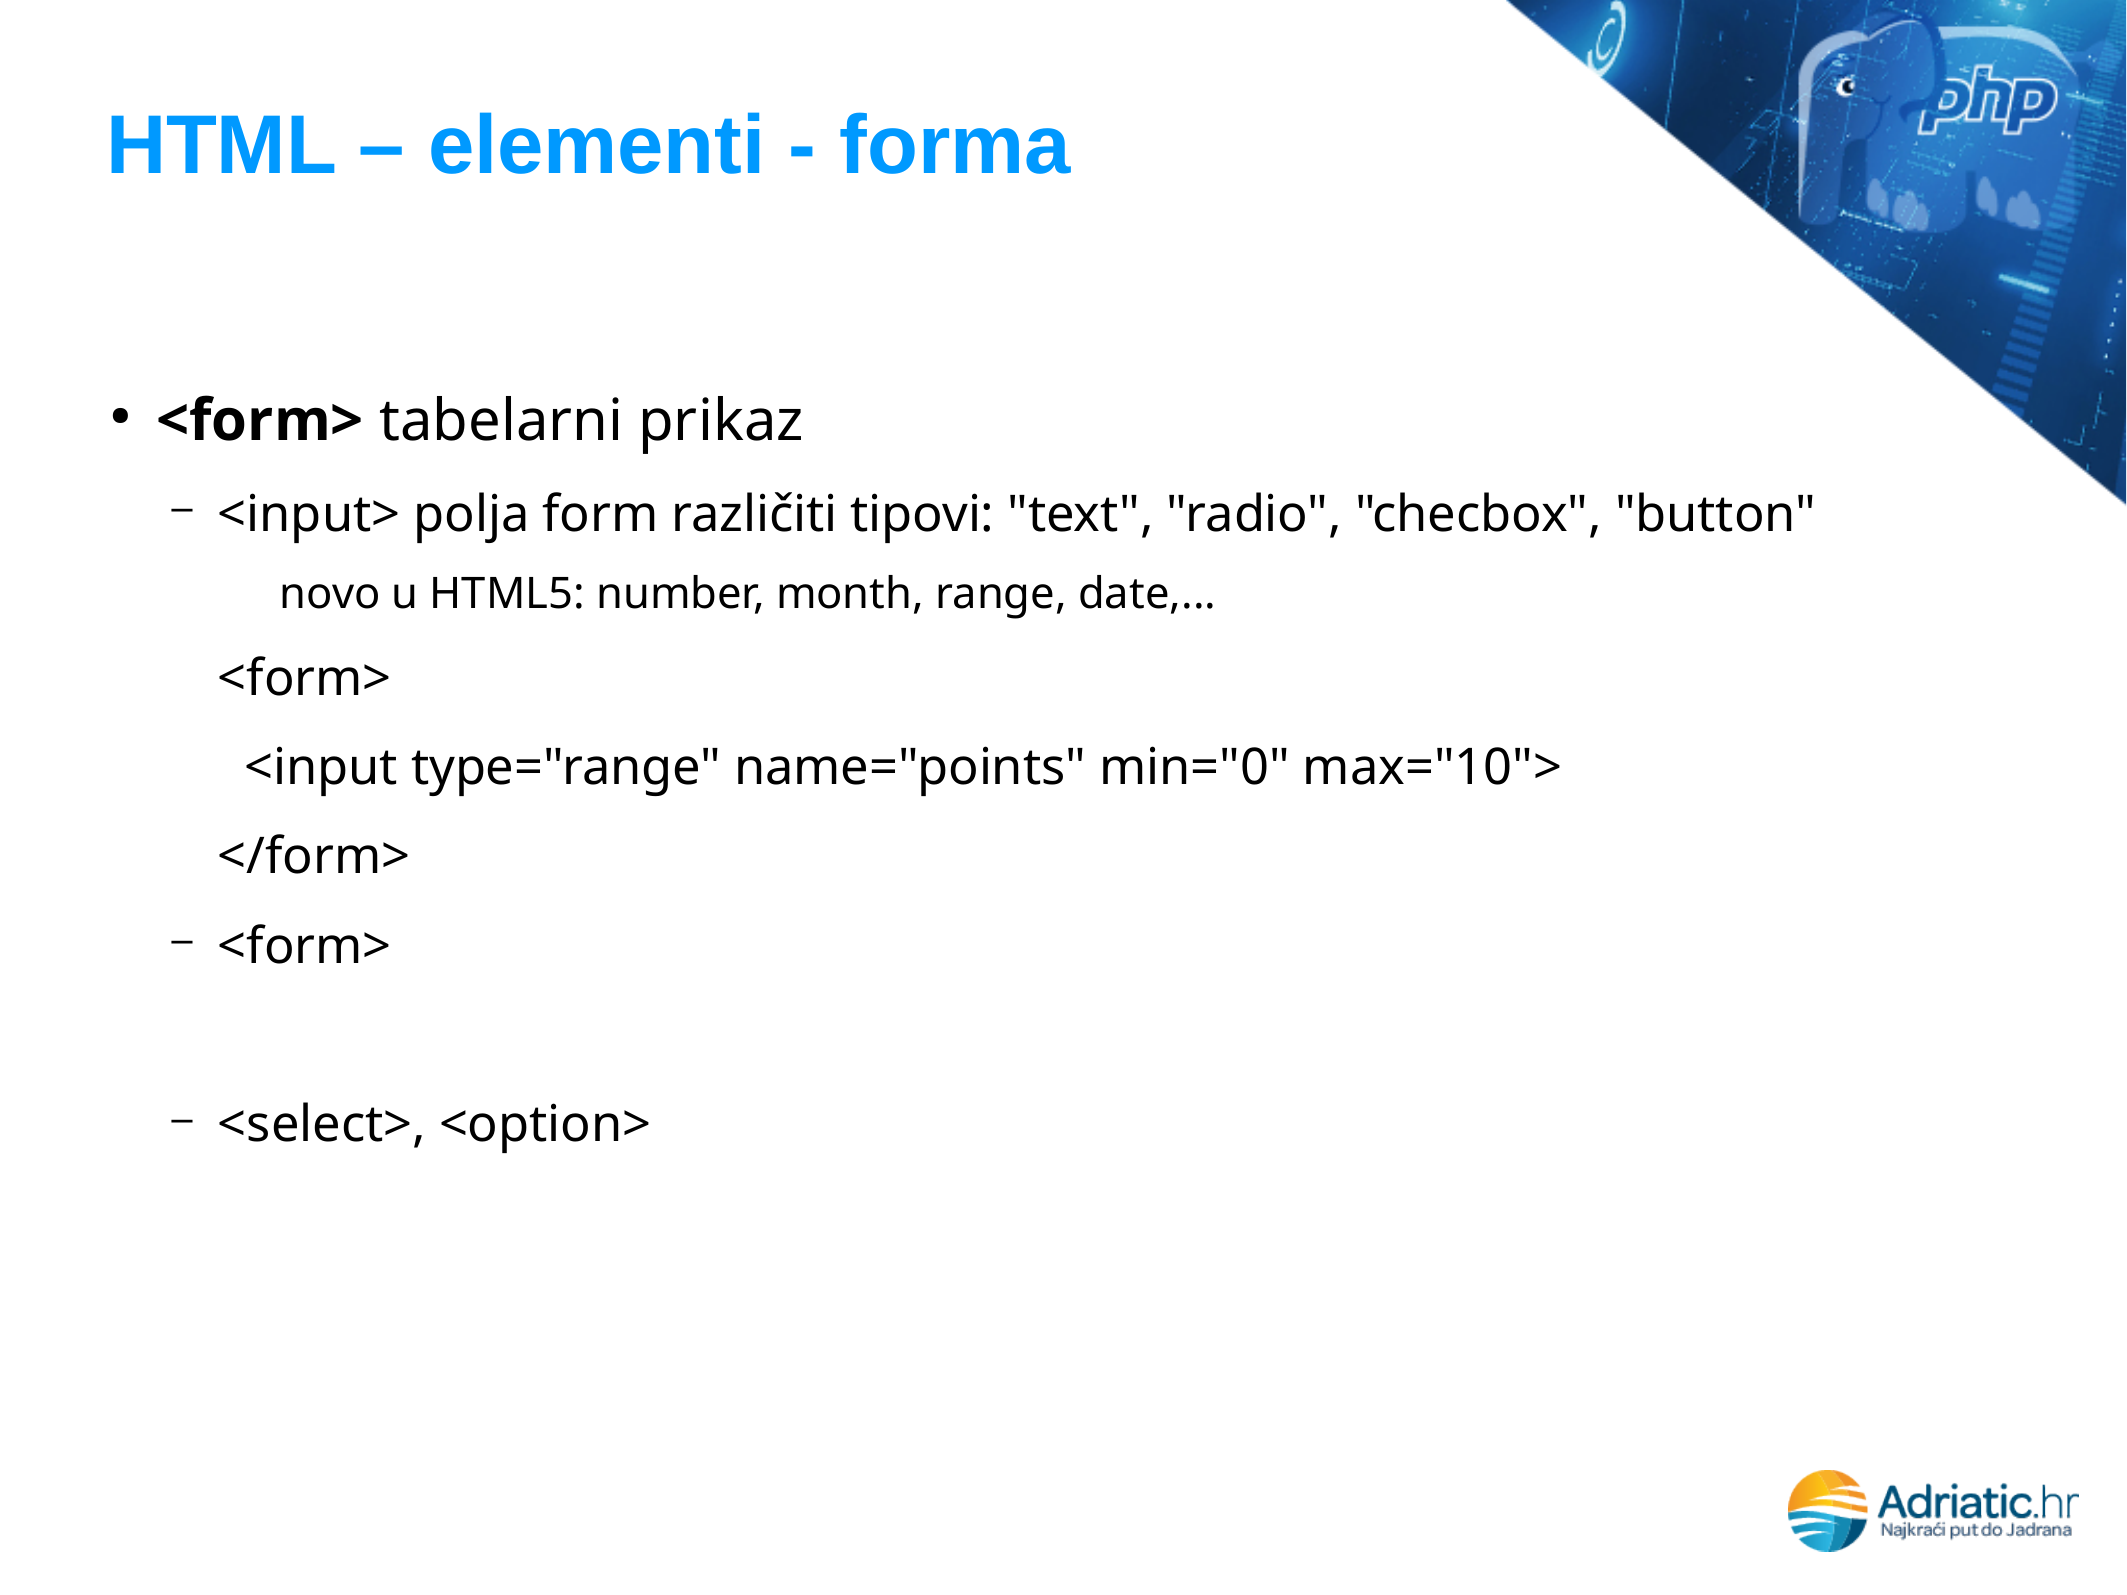

# HTML – elementi - forma
<form> tabelarni prikaz
<input> polja form različiti tipovi: "text", "radio", "checbox", "button"
novo u HTML5: number, month, range, date,...
<form>
 <input type="range" name="points" min="0" max="10">
</form>
<form>
<select>, <option>